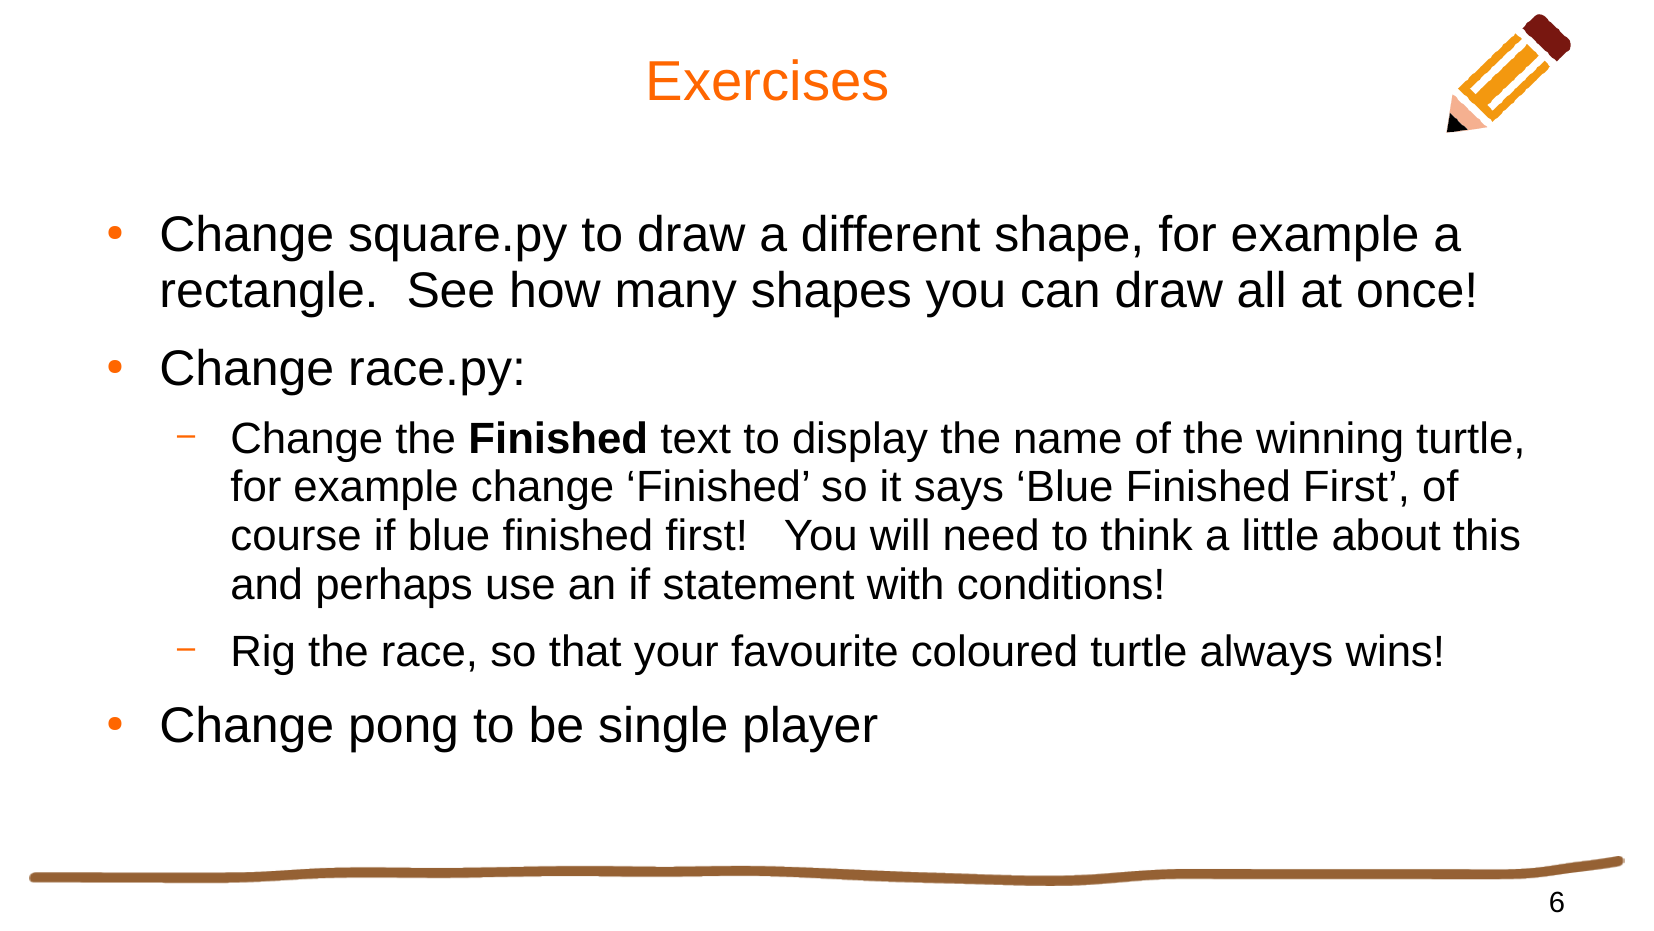

# Exercises
Change square.py to draw a different shape, for example a rectangle. See how many shapes you can draw all at once!
Change race.py:
Change the Finished text to display the name of the winning turtle, for example change ‘Finished’ so it says ‘Blue Finished First’, of course if blue finished first! You will need to think a little about this and perhaps use an if statement with conditions!
Rig the race, so that your favourite coloured turtle always wins!
Change pong to be single player
6